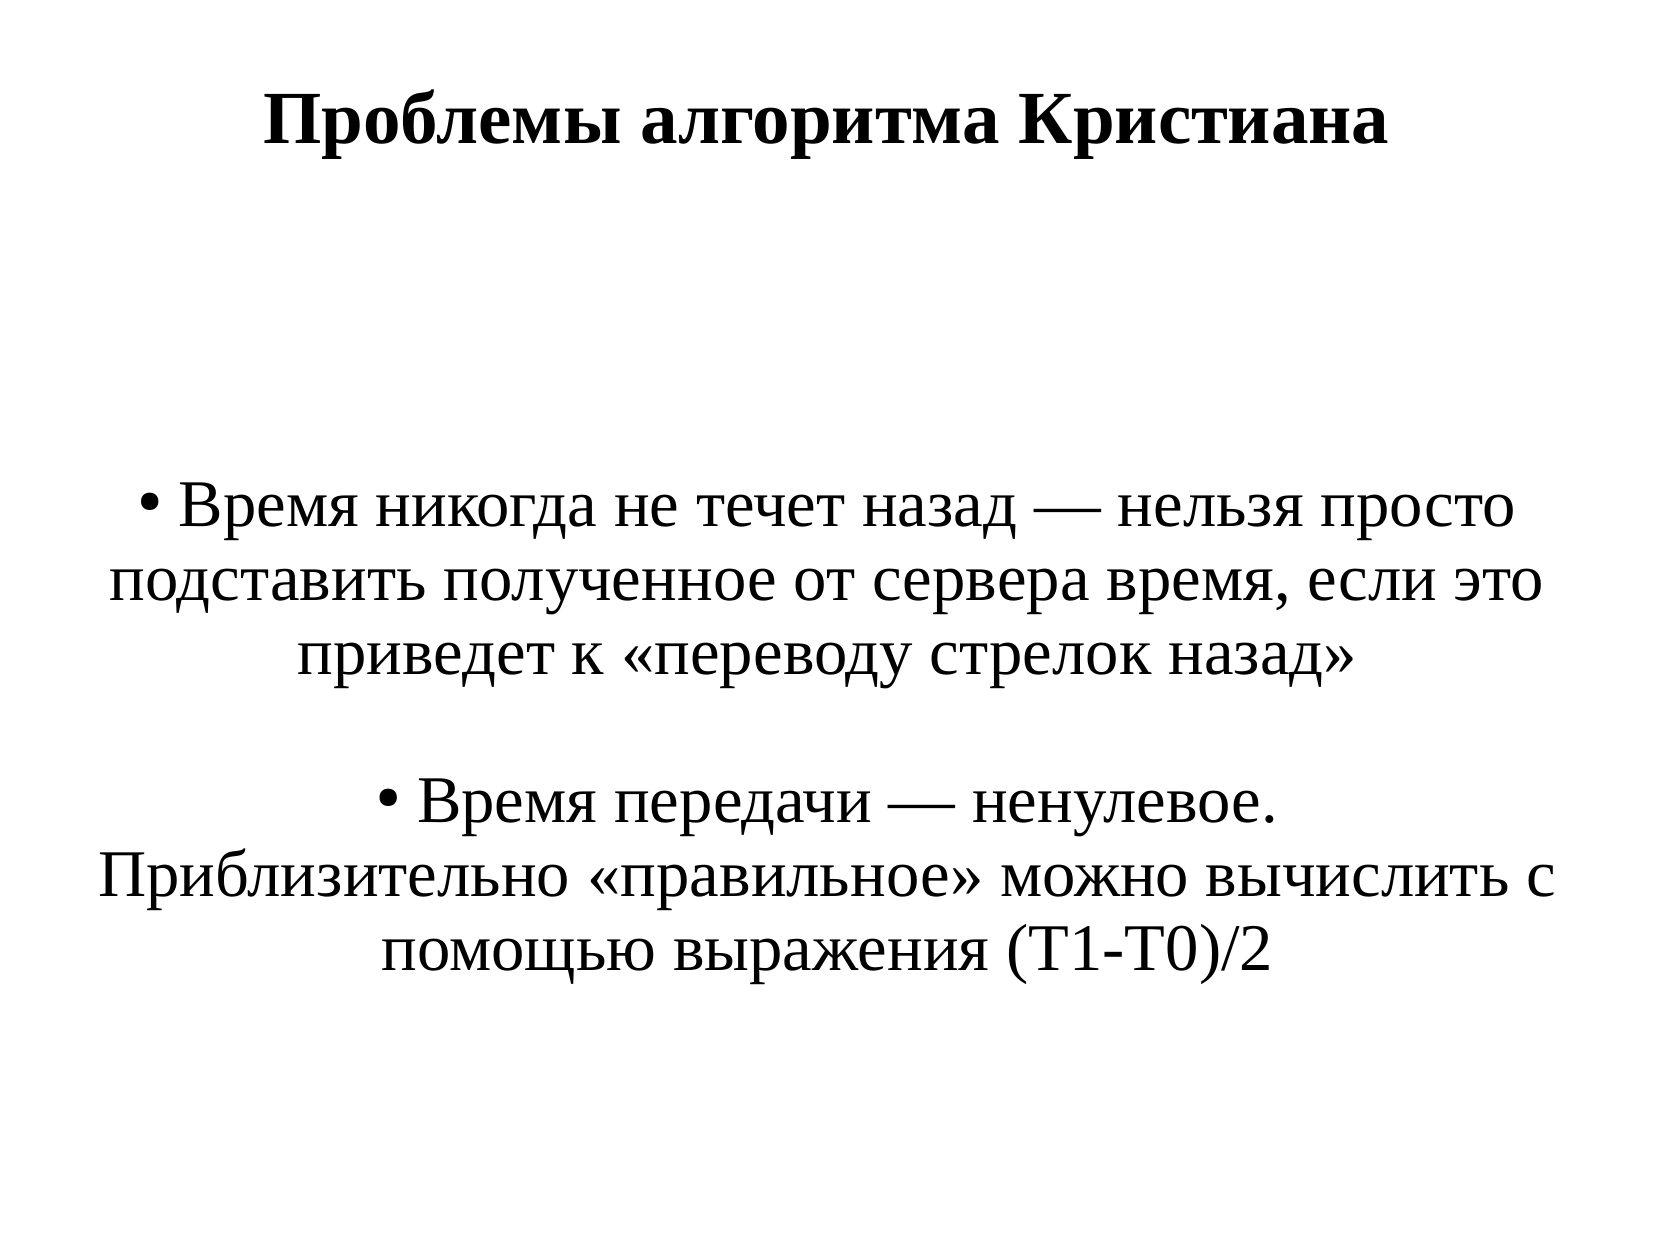

# Проблемы алгоритма Кристиана
 Время никогда не течет назад — нельзя просто подставить полученное от сервера время, если это приведет к «переводу стрелок назад»
 Время передачи — ненулевое.
Приблизительно «правильное» можно вычислить с помощью выражения (T1-T0)/2